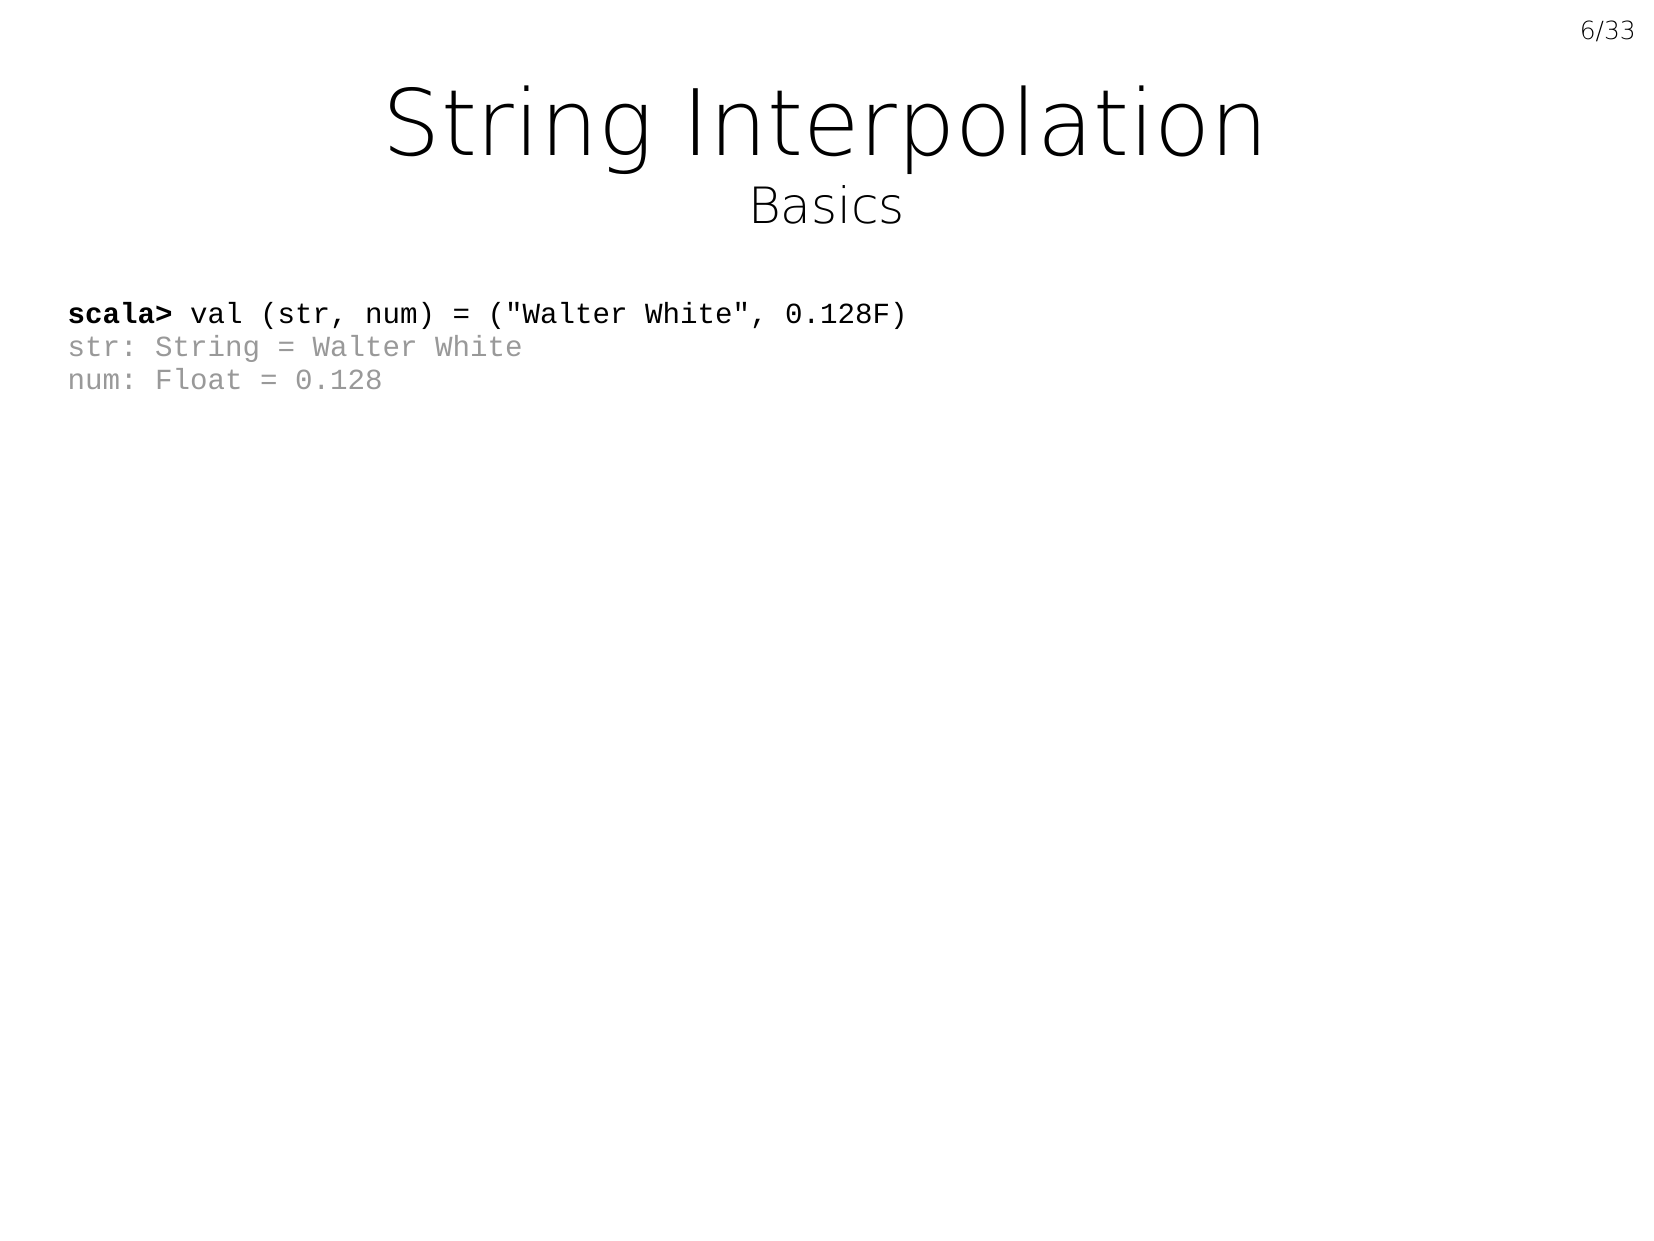

# String Interpolation Basics
scala> val (str, num) = ("Walter White", 0.128F)
str: String = Walter White
num: Float = 0.128